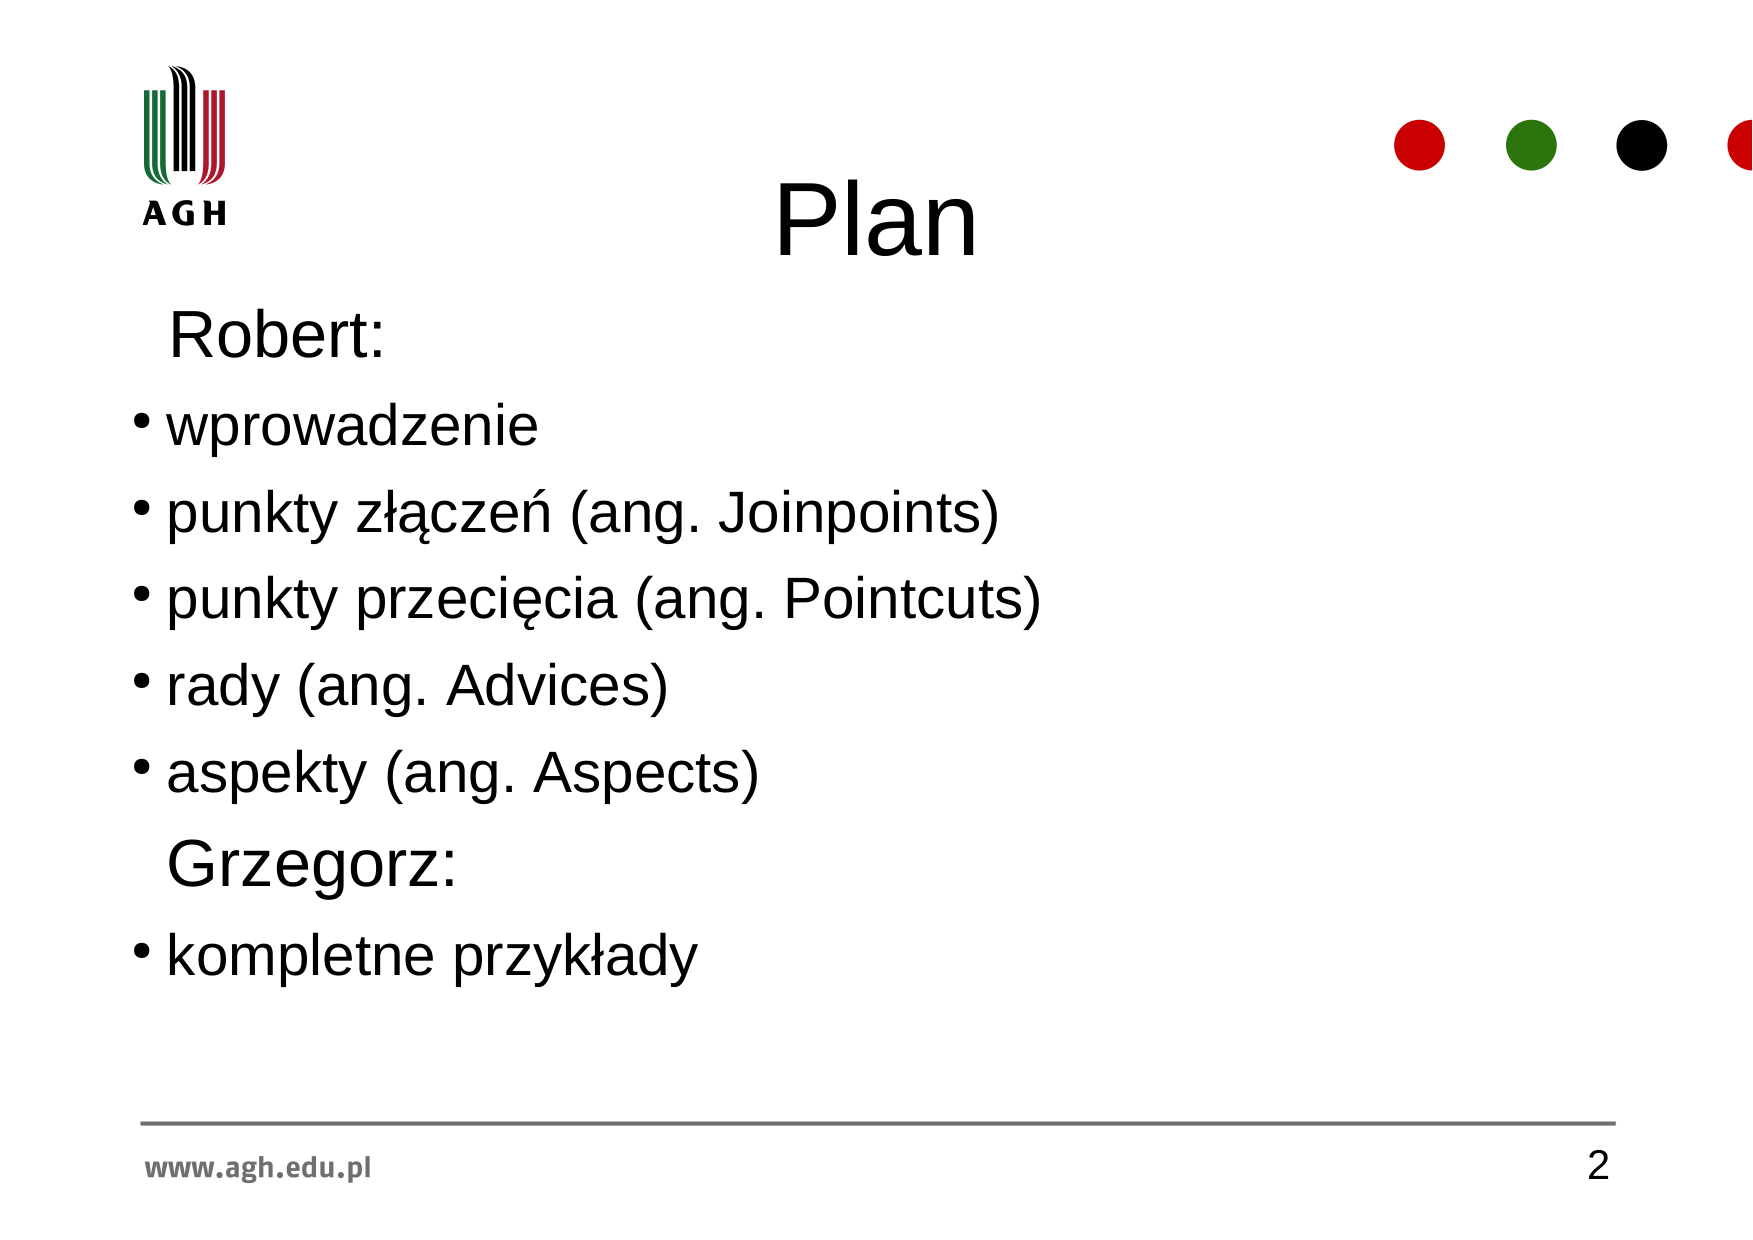

# Plan
 Robert:
wprowadzenie
punkty złączeń (ang. Joinpoints)
punkty przecięcia (ang. Pointcuts)
rady (ang. Advices)
aspekty (ang. Aspects)
Grzegorz:
kompletne przykłady